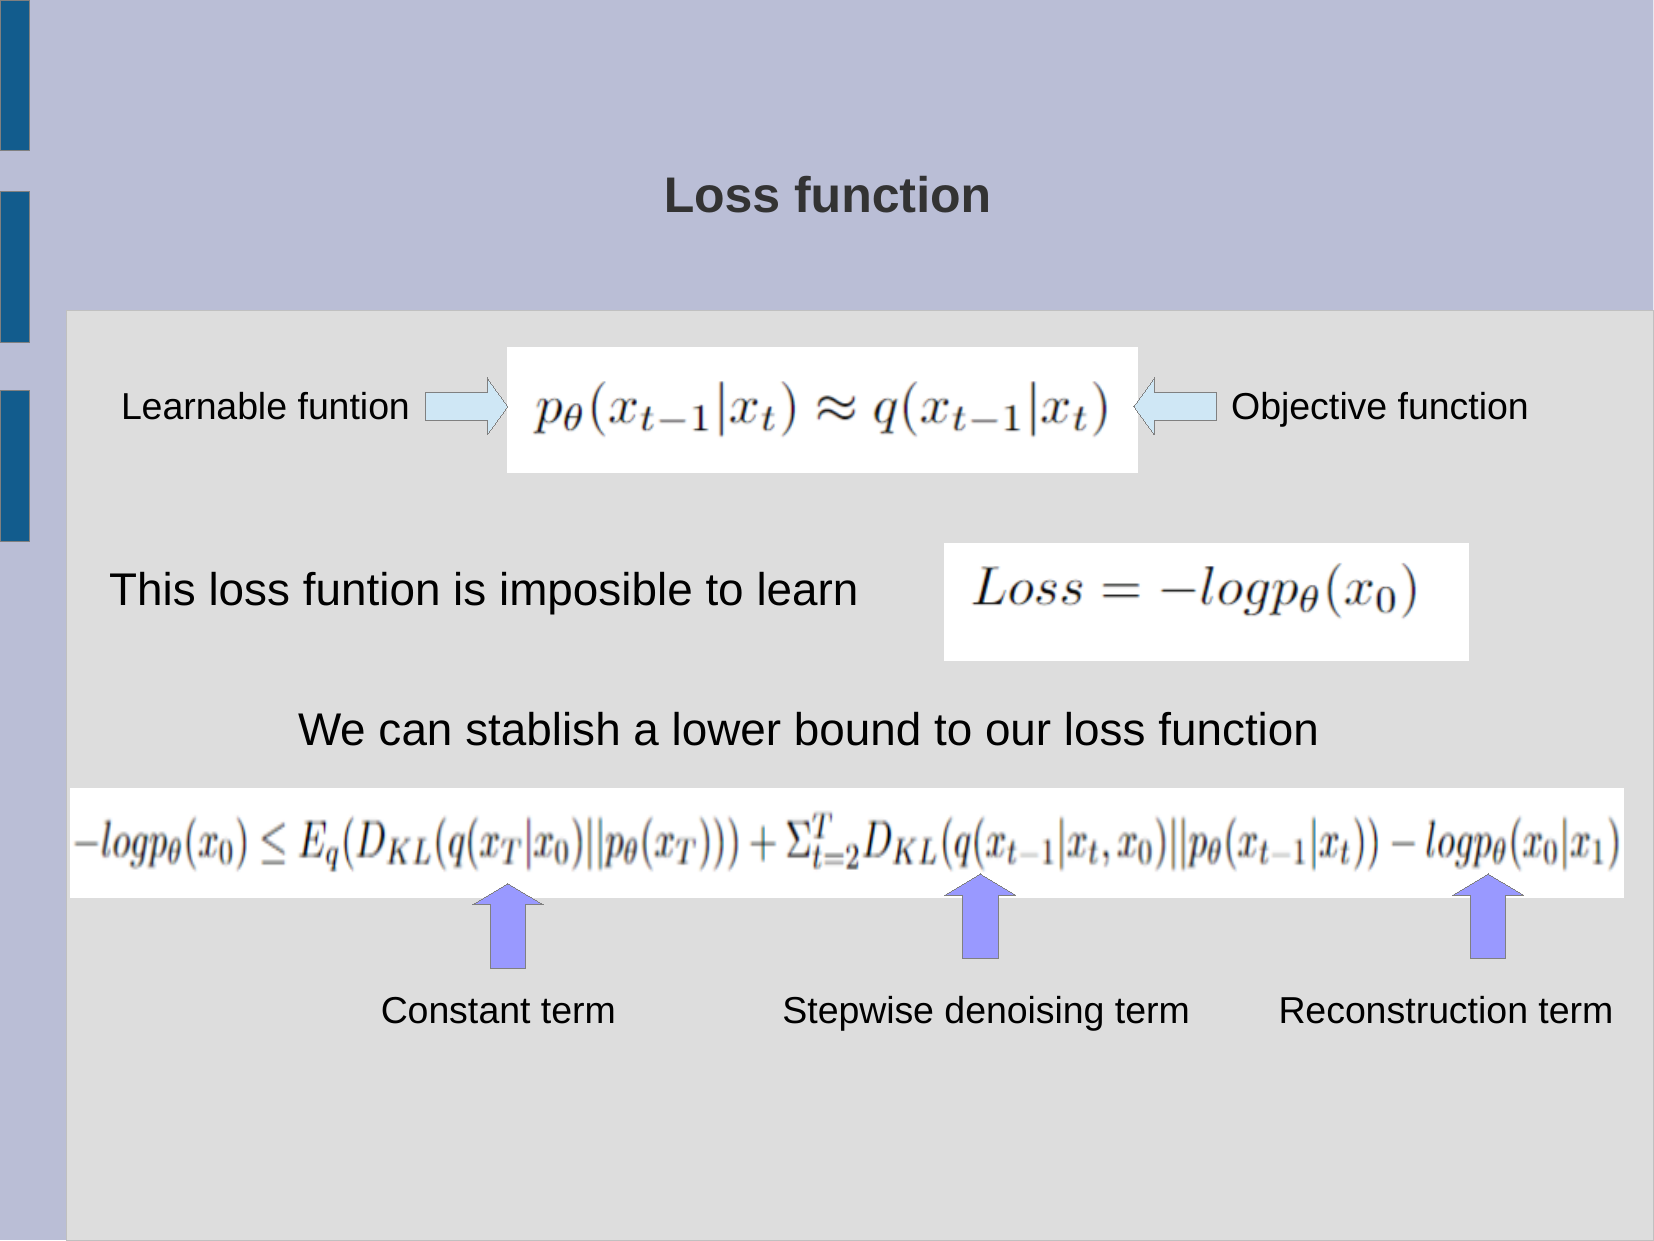

# Loss function
Learnable funtion
Objective function
This loss funtion is imposible to learn
We can stablish a lower bound to our loss function
Constant term
Stepwise denoising term
Reconstruction term